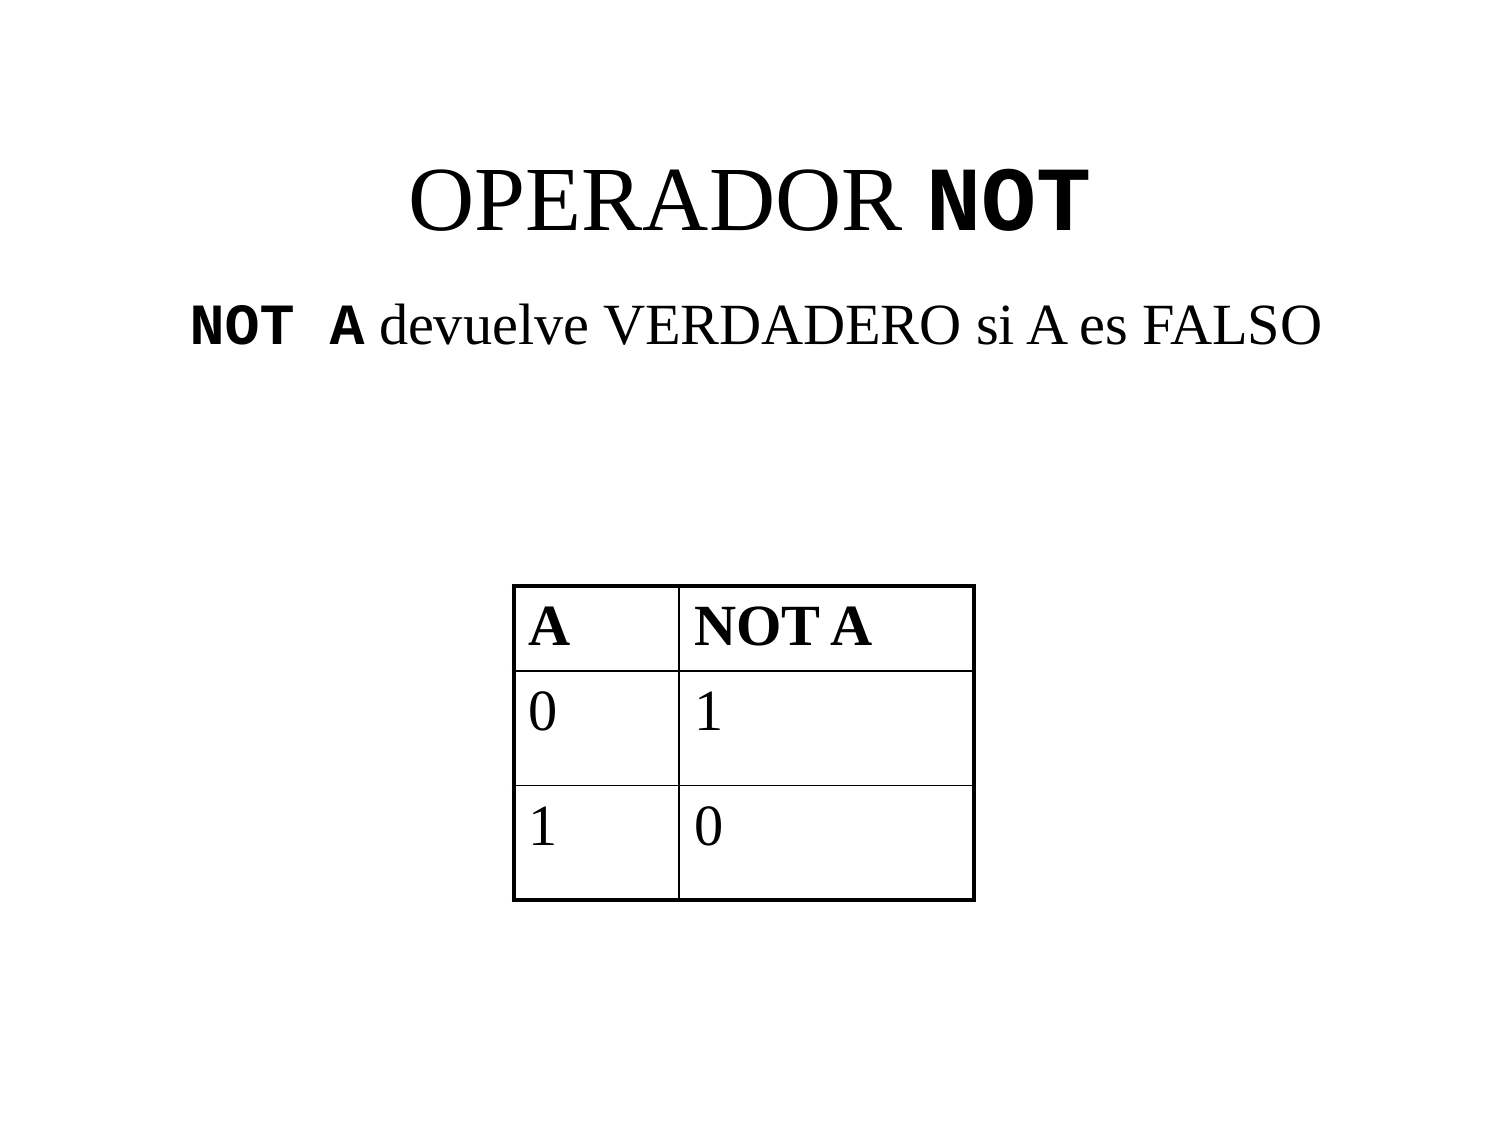

# OPERADOR NOT
NOT A devuelve VERDADERO si A es FALSO
| A | NOT A |
| --- | --- |
| 0 | 1 |
| 1 | 0 |